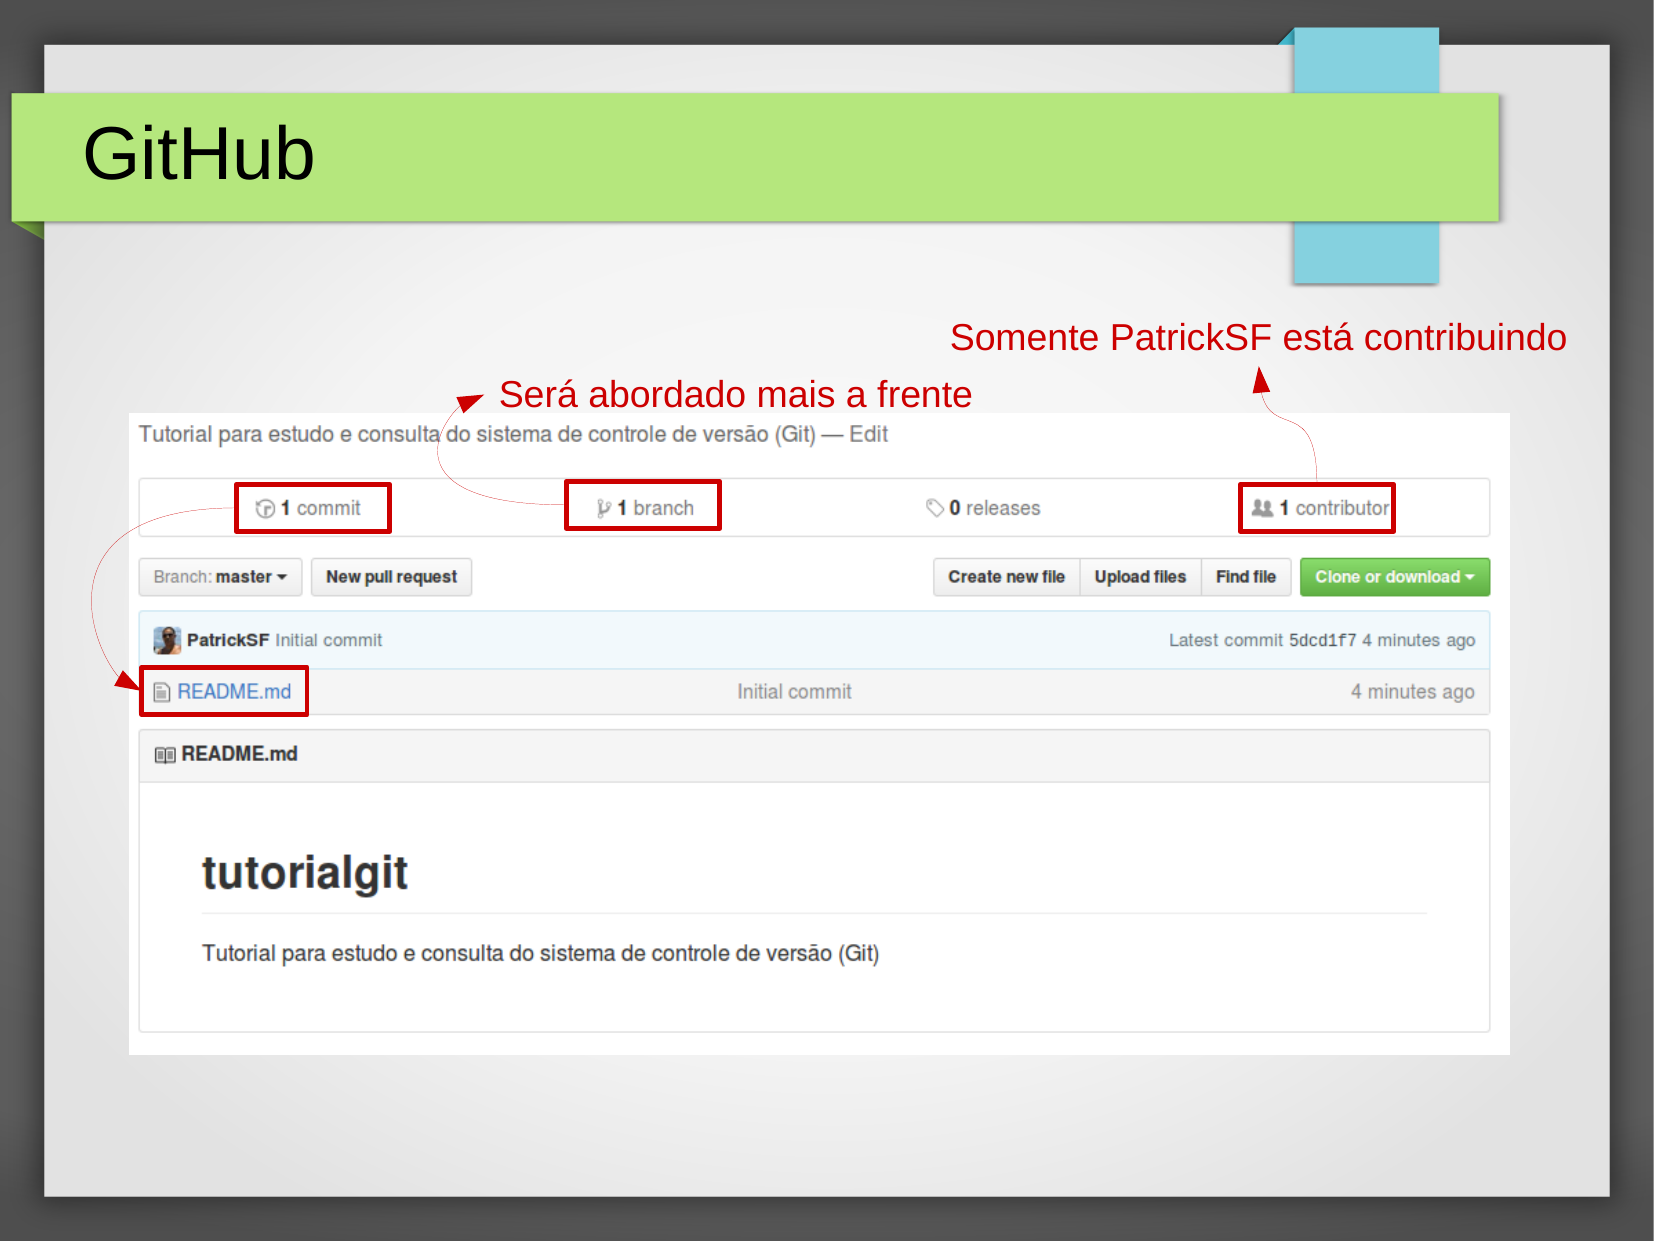

# GitHub
Somente PatrickSF está contribuindo
Será abordado mais a frente